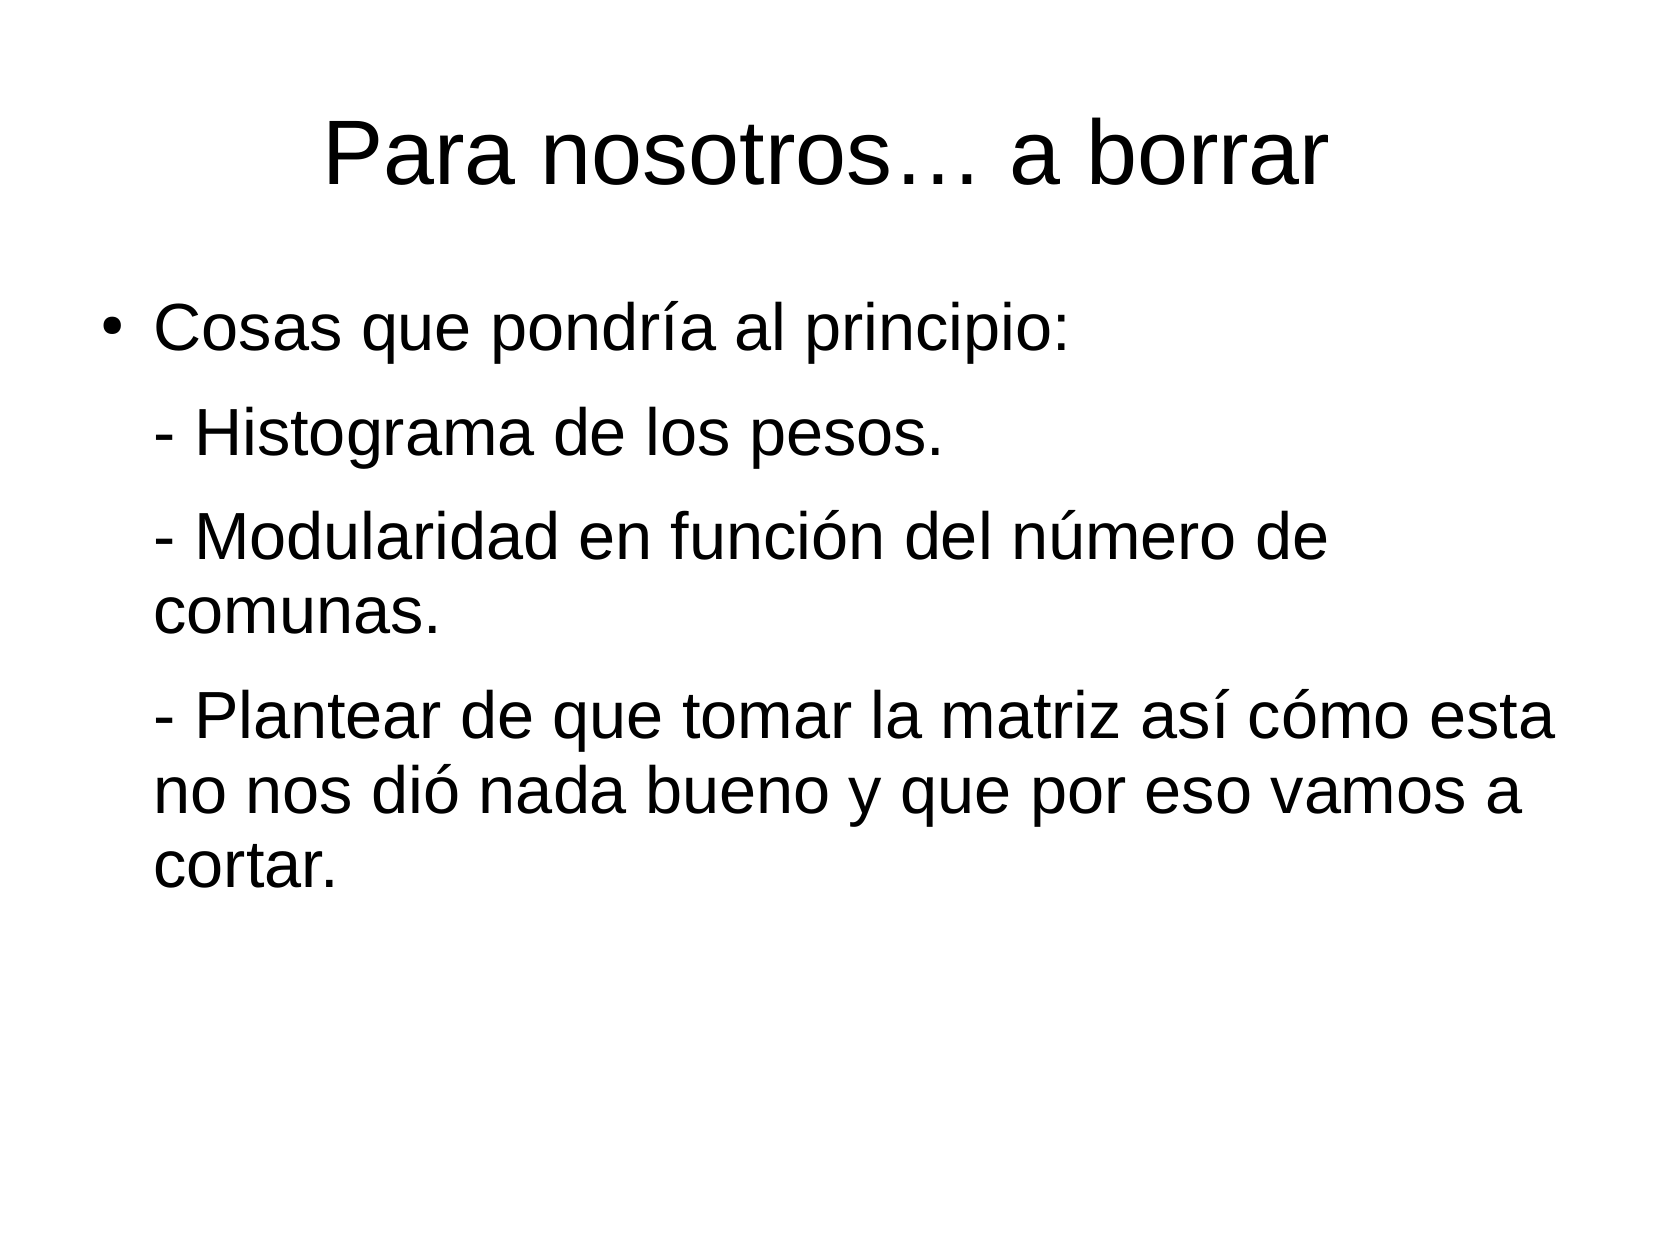

# Para nosotros… a borrar
Cosas que pondría al principio:
- Histograma de los pesos.
- Modularidad en función del número de comunas.
- Plantear de que tomar la matriz así cómo esta no nos dió nada bueno y que por eso vamos a cortar.